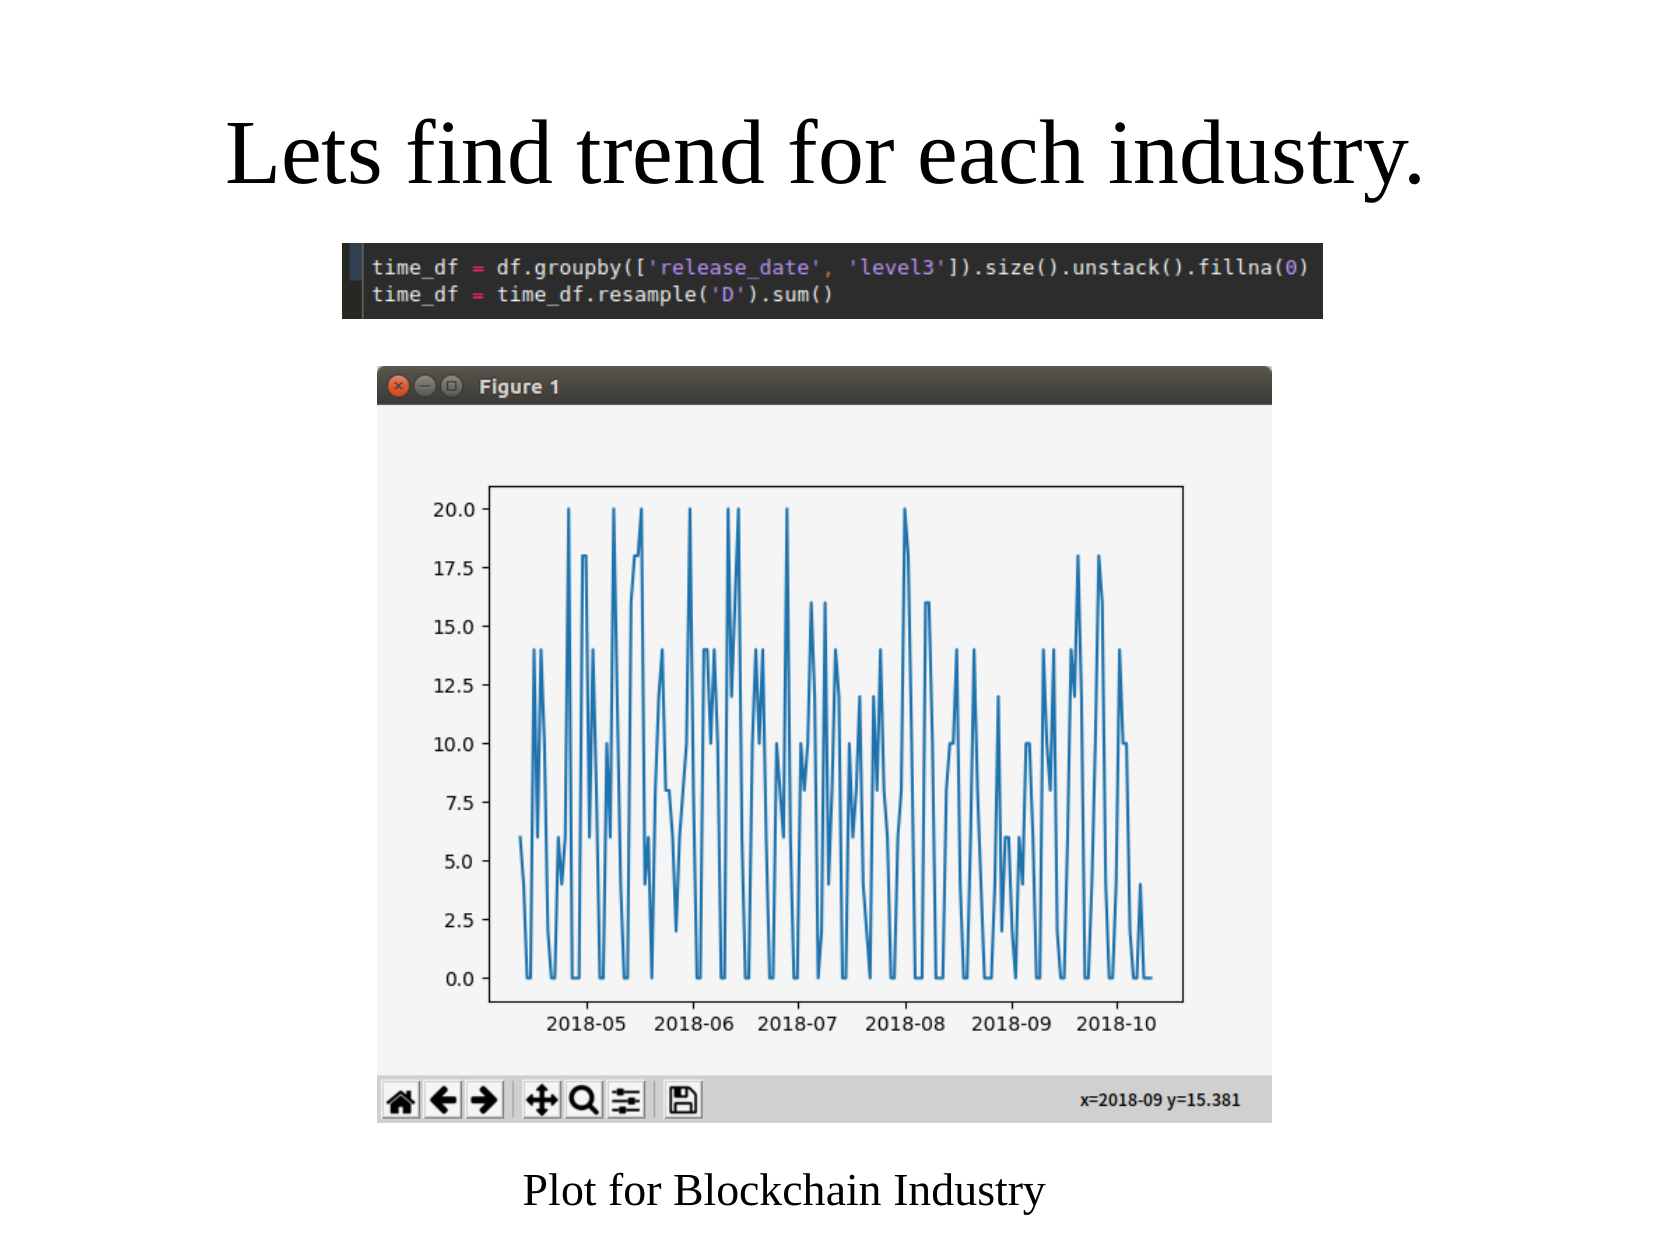

# Lets find trend for each industry.
Plot for Blockchain Industry